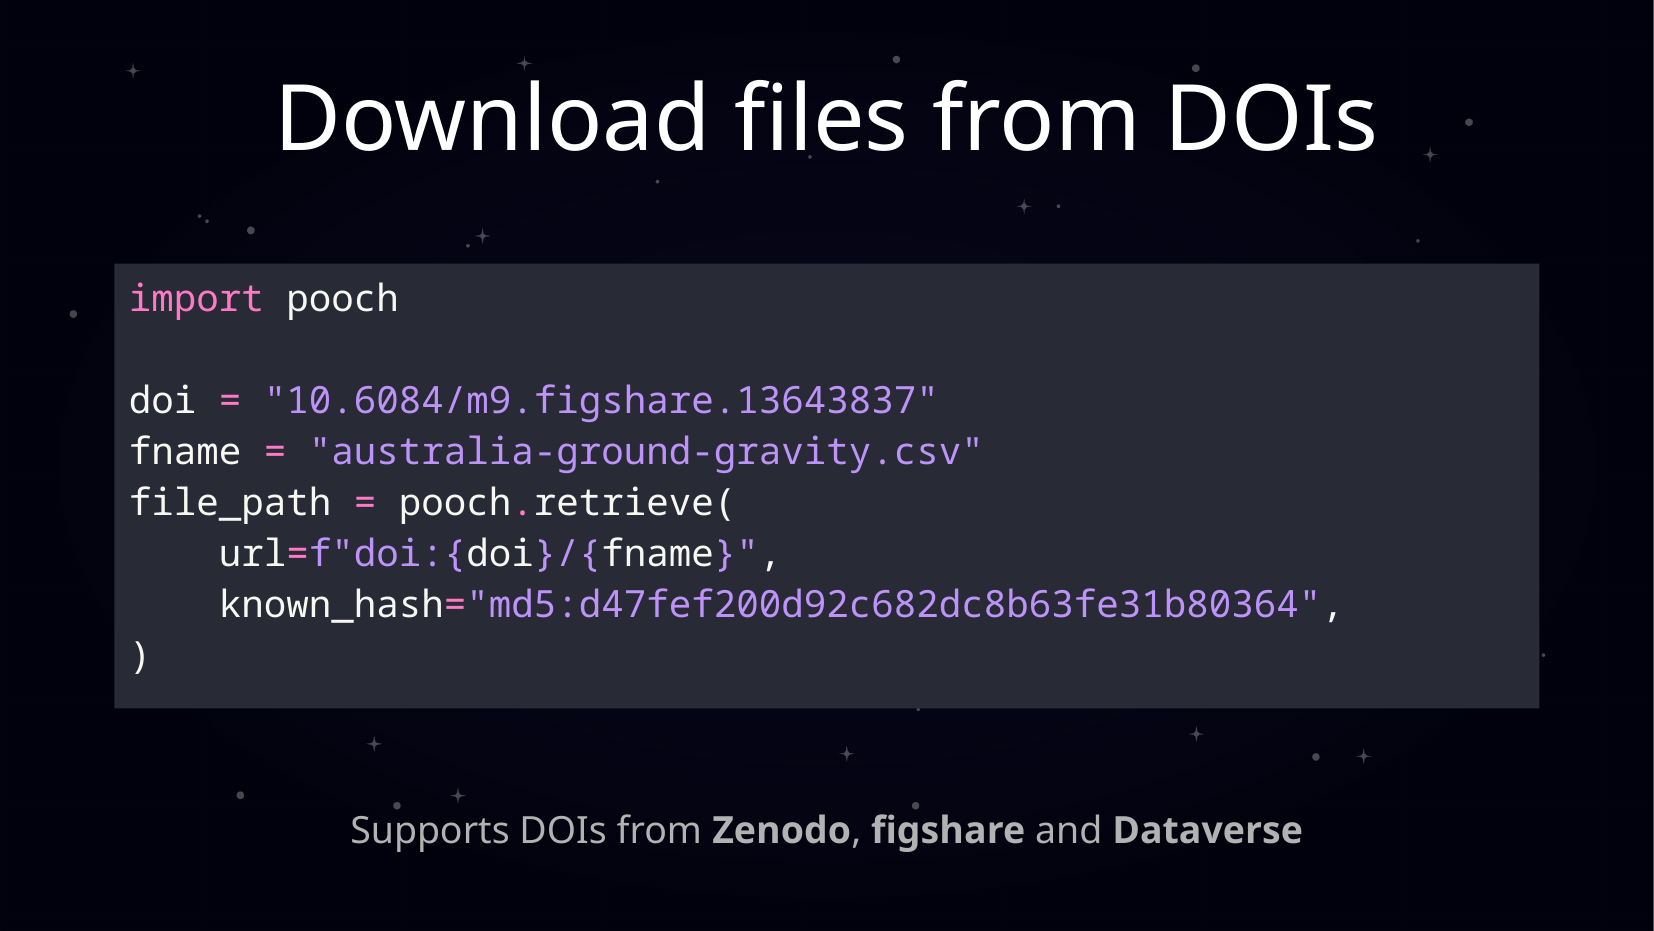

# Download files from DOIs
import pooch
doi = "10.6084/m9.figshare.13643837"
fname = "australia-ground-gravity.csv"
file_path = pooch.retrieve(
 url=f"doi:{doi}/{fname}",
 known_hash="md5:d47fef200d92c682dc8b63fe31b80364",
)
Supports DOIs from Zenodo, figshare and Dataverse